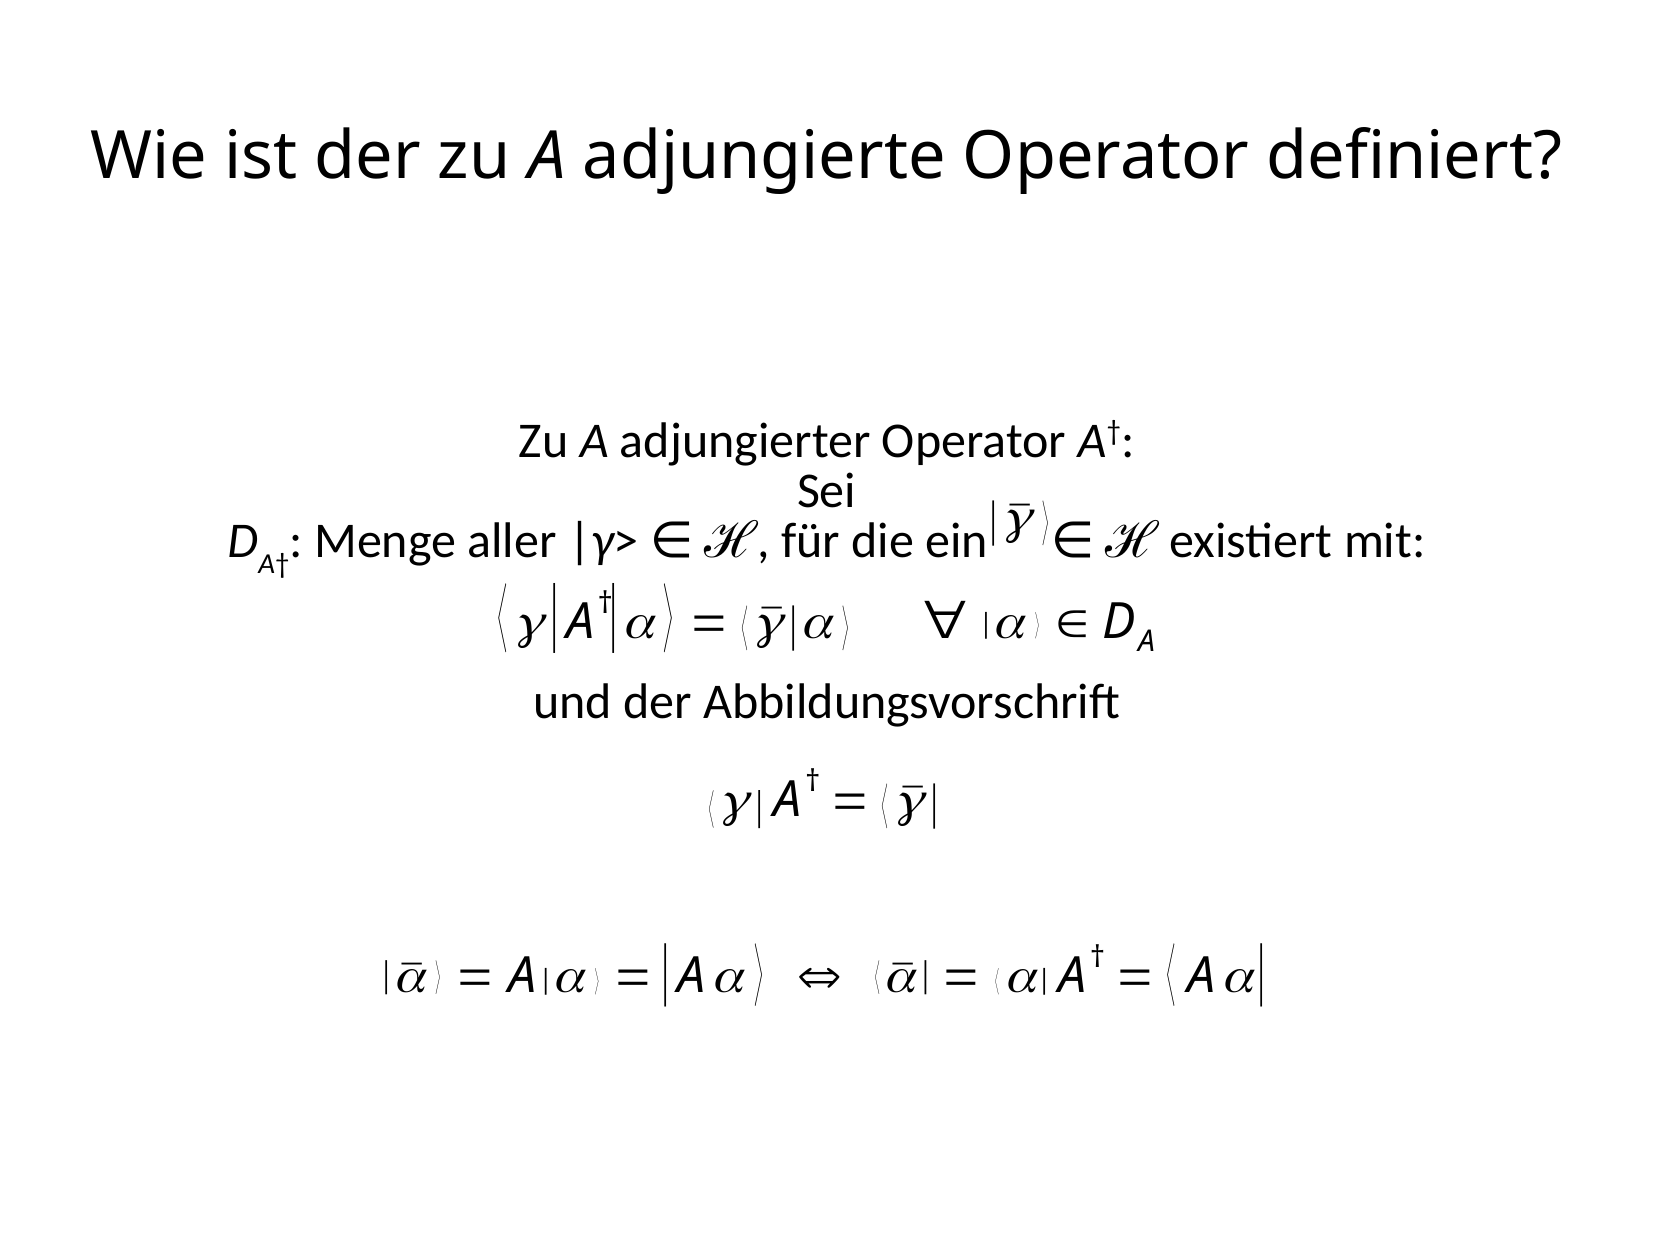

# Wie ist der zu A adjungierte Operator definiert?
Zu A adjungierter Operator A†:
Sei
DA†: Menge aller |γ> ∈ ℋ, für die ein 	 ∈ ℋ existiert mit:
und der Abbildungsvorschrift